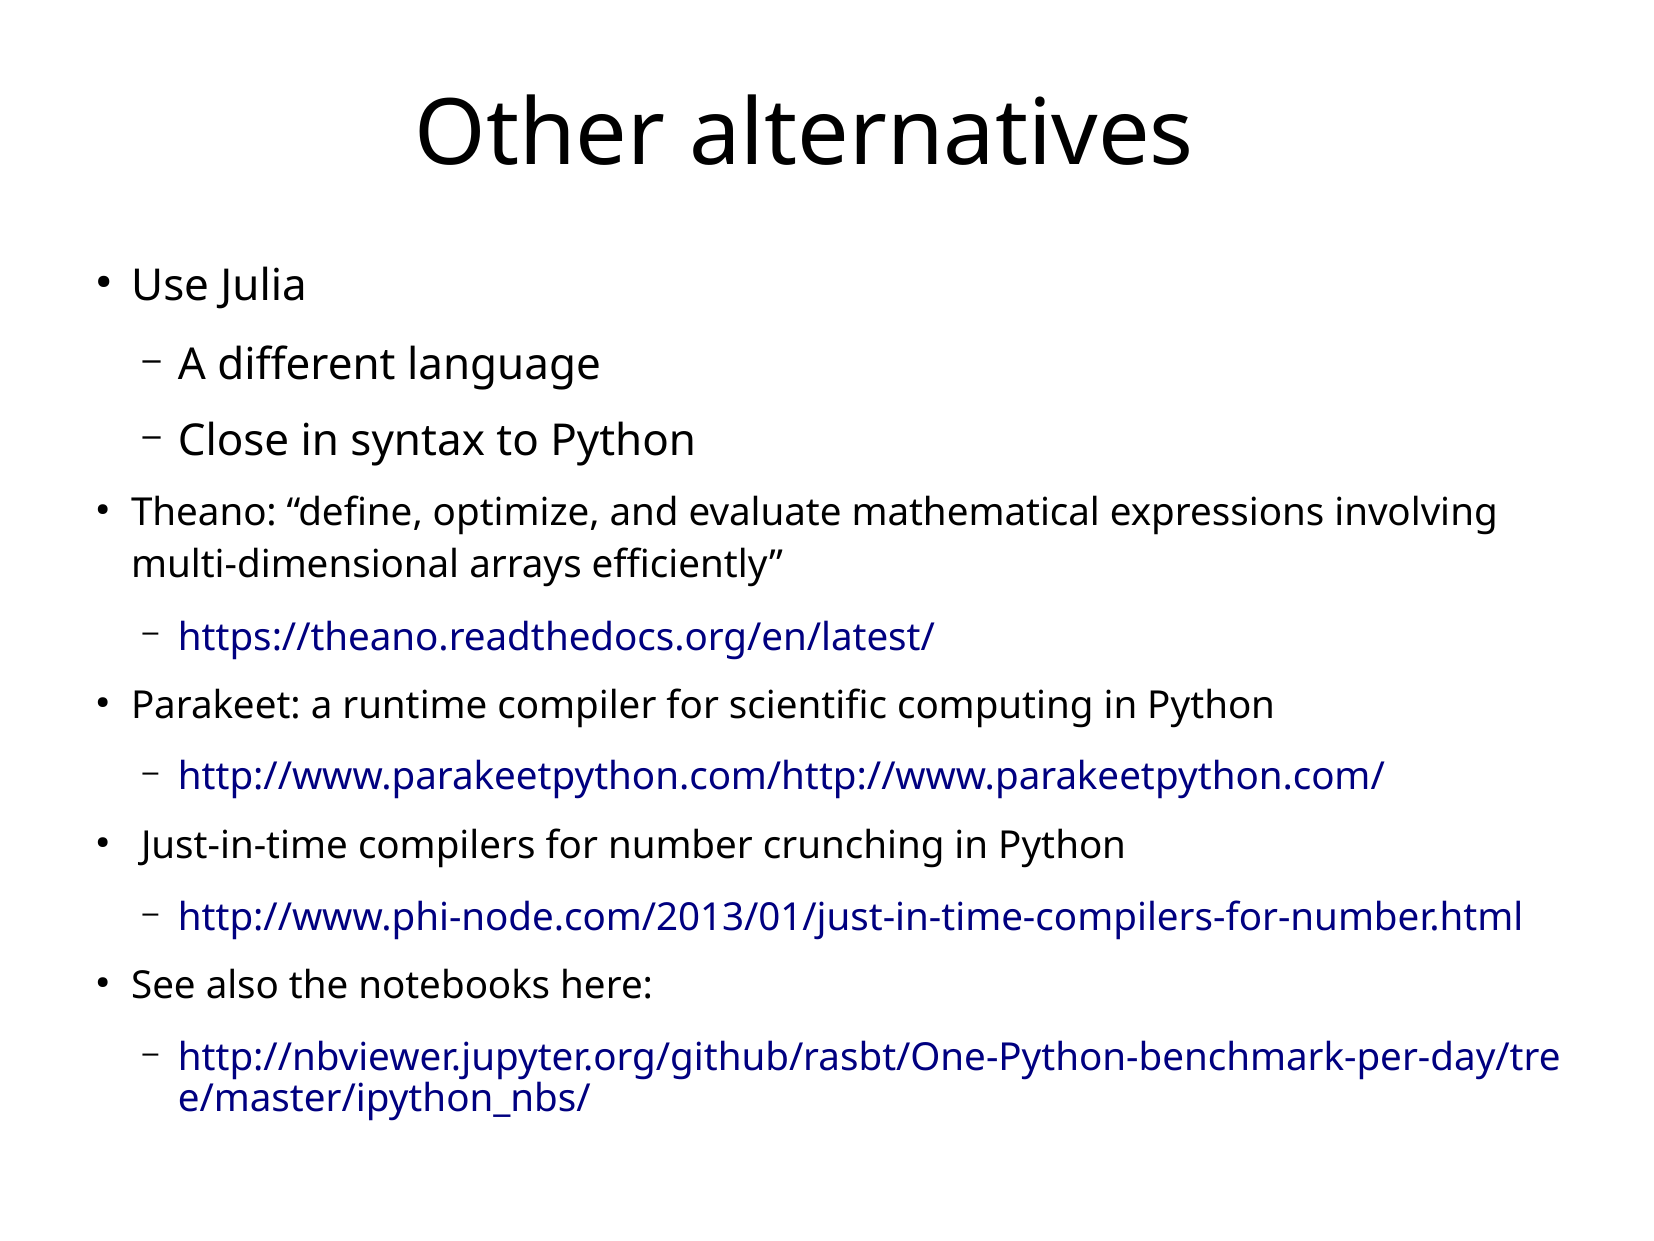

# Other alternatives
Use Julia
A different language
Close in syntax to Python
Theano: “define, optimize, and evaluate mathematical expressions involving multi-dimensional arrays efficiently”
https://theano.readthedocs.org/en/latest/
Parakeet: a runtime compiler for scientific computing in Python
http://www.parakeetpython.com/http://www.parakeetpython.com/
 Just-in-time compilers for number crunching in Python
http://www.phi-node.com/2013/01/just-in-time-compilers-for-number.html
See also the notebooks here:
http://nbviewer.jupyter.org/github/rasbt/One-Python-benchmark-per-day/tree/master/ipython_nbs/